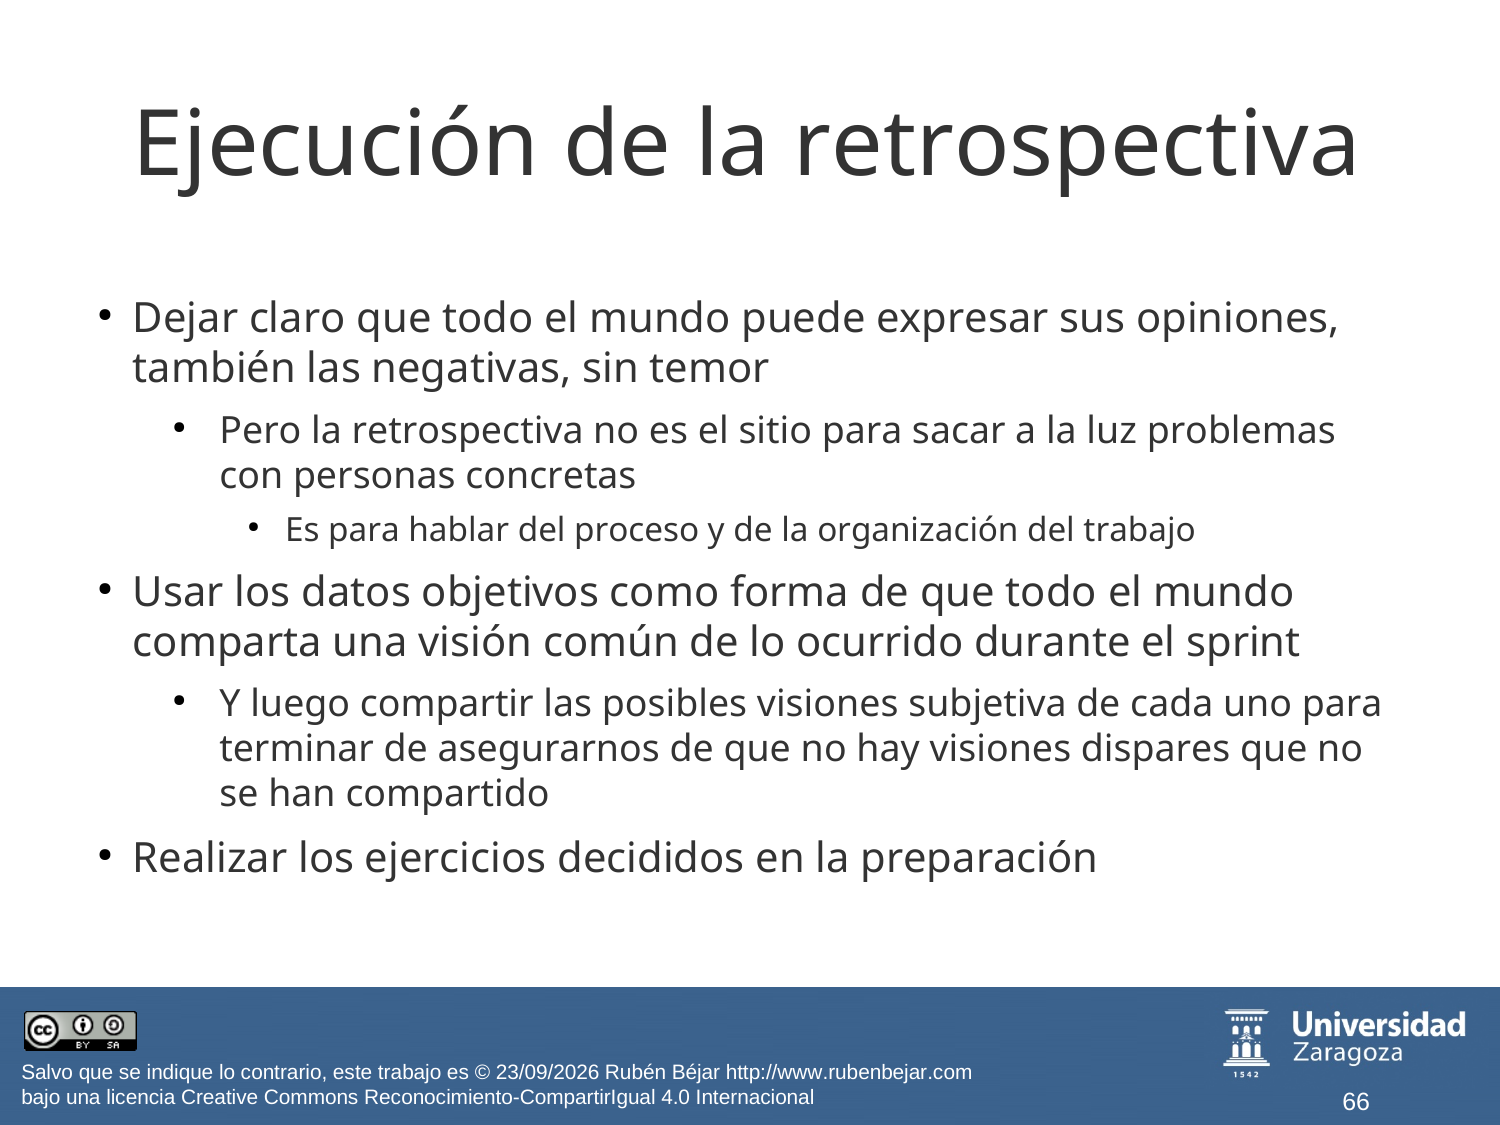

# Ejecución de la retrospectiva
Dejar claro que todo el mundo puede expresar sus opiniones, también las negativas, sin temor
Pero la retrospectiva no es el sitio para sacar a la luz problemas con personas concretas
Es para hablar del proceso y de la organización del trabajo
Usar los datos objetivos como forma de que todo el mundo comparta una visión común de lo ocurrido durante el sprint
Y luego compartir las posibles visiones subjetiva de cada uno para terminar de asegurarnos de que no hay visiones dispares que no se han compartido
Realizar los ejercicios decididos en la preparación